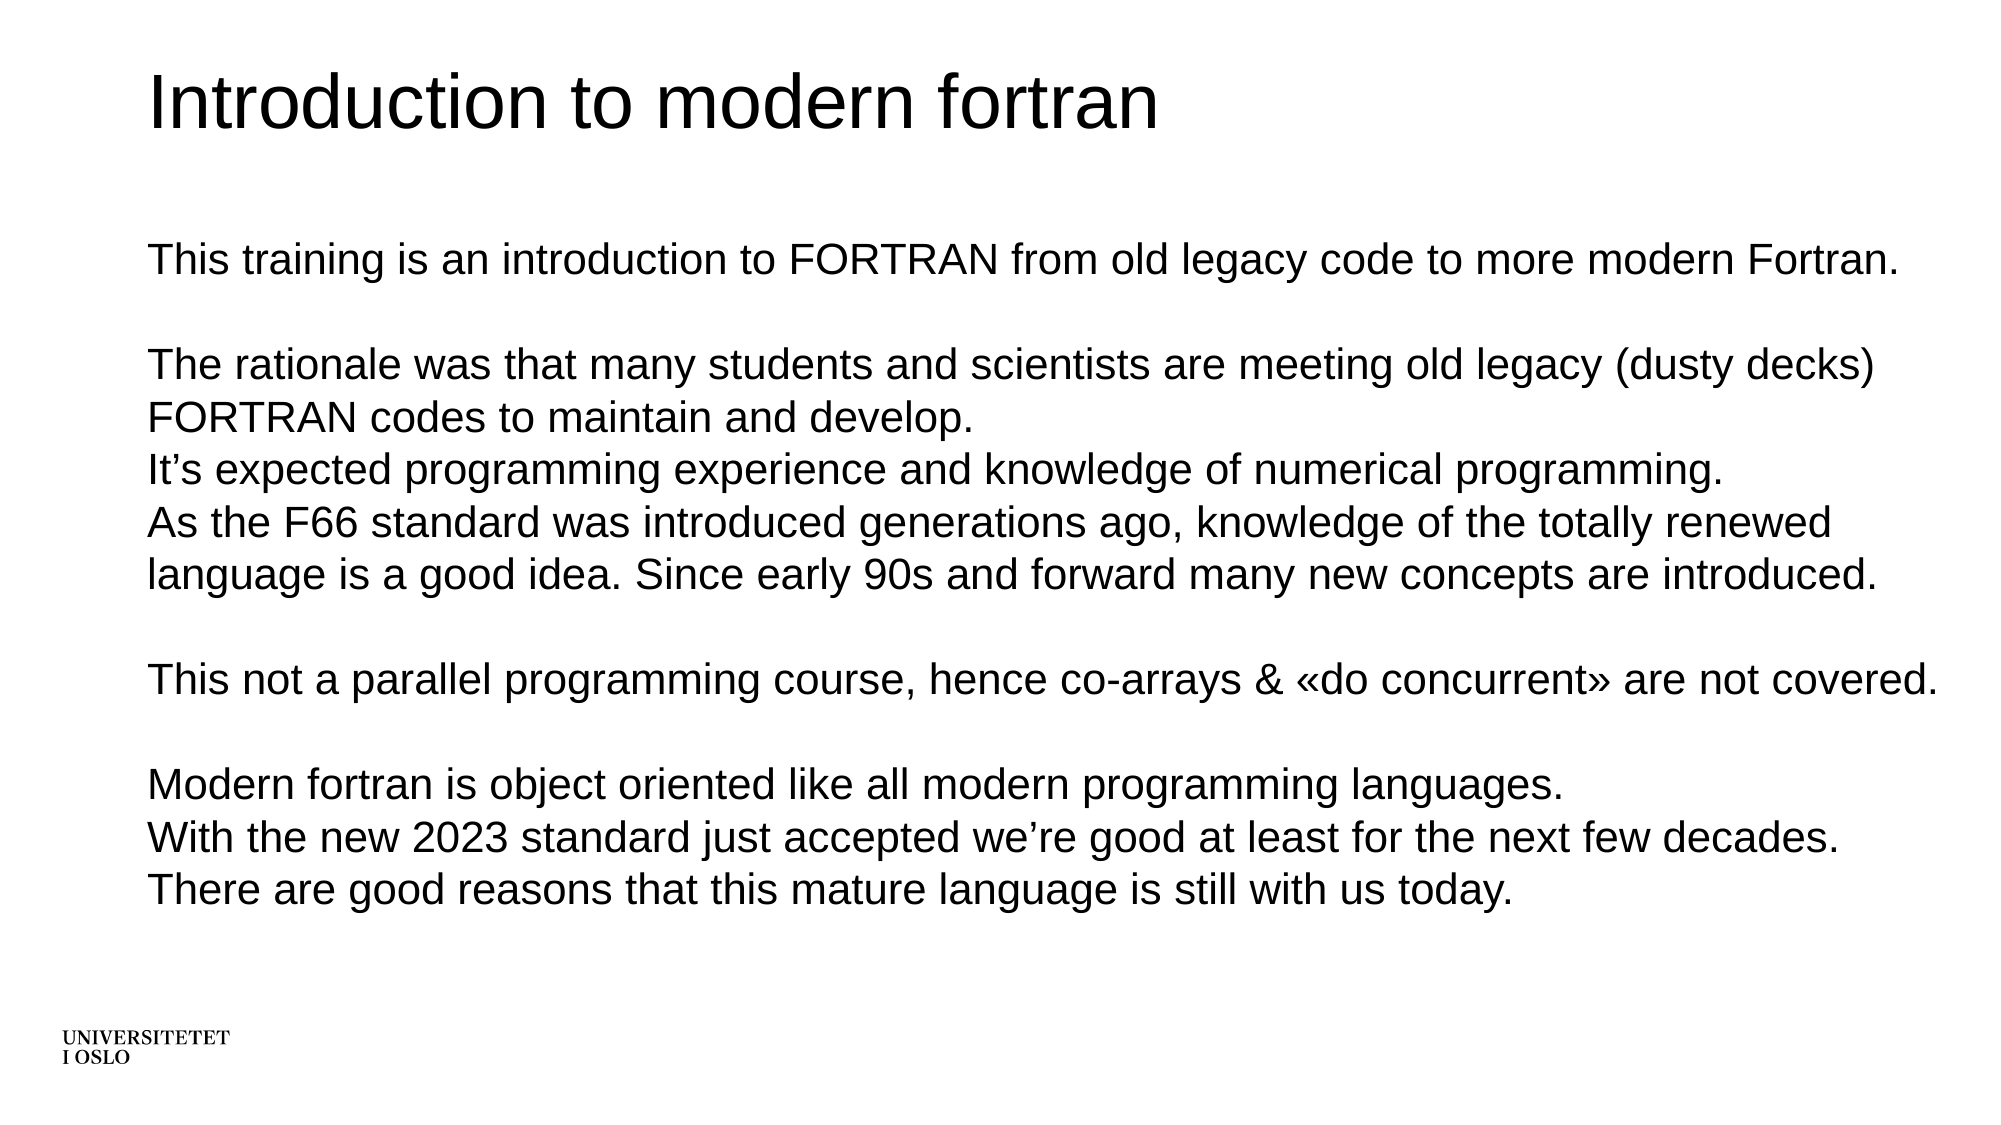

# Introduction to modern fortran
This training is an introduction to FORTRAN from old legacy code to more modern Fortran.
The rationale was that many students and scientists are meeting old legacy (dusty decks) FORTRAN codes to maintain and develop.
It’s expected programming experience and knowledge of numerical programming.
As the F66 standard was introduced generations ago, knowledge of the totally renewed language is a good idea. Since early 90s and forward many new concepts are introduced.
This not a parallel programming course, hence co-arrays & «do concurrent» are not covered.
Modern fortran is object oriented like all modern programming languages.
With the new 2023 standard just accepted we’re good at least for the next few decades.
There are good reasons that this mature language is still with us today.